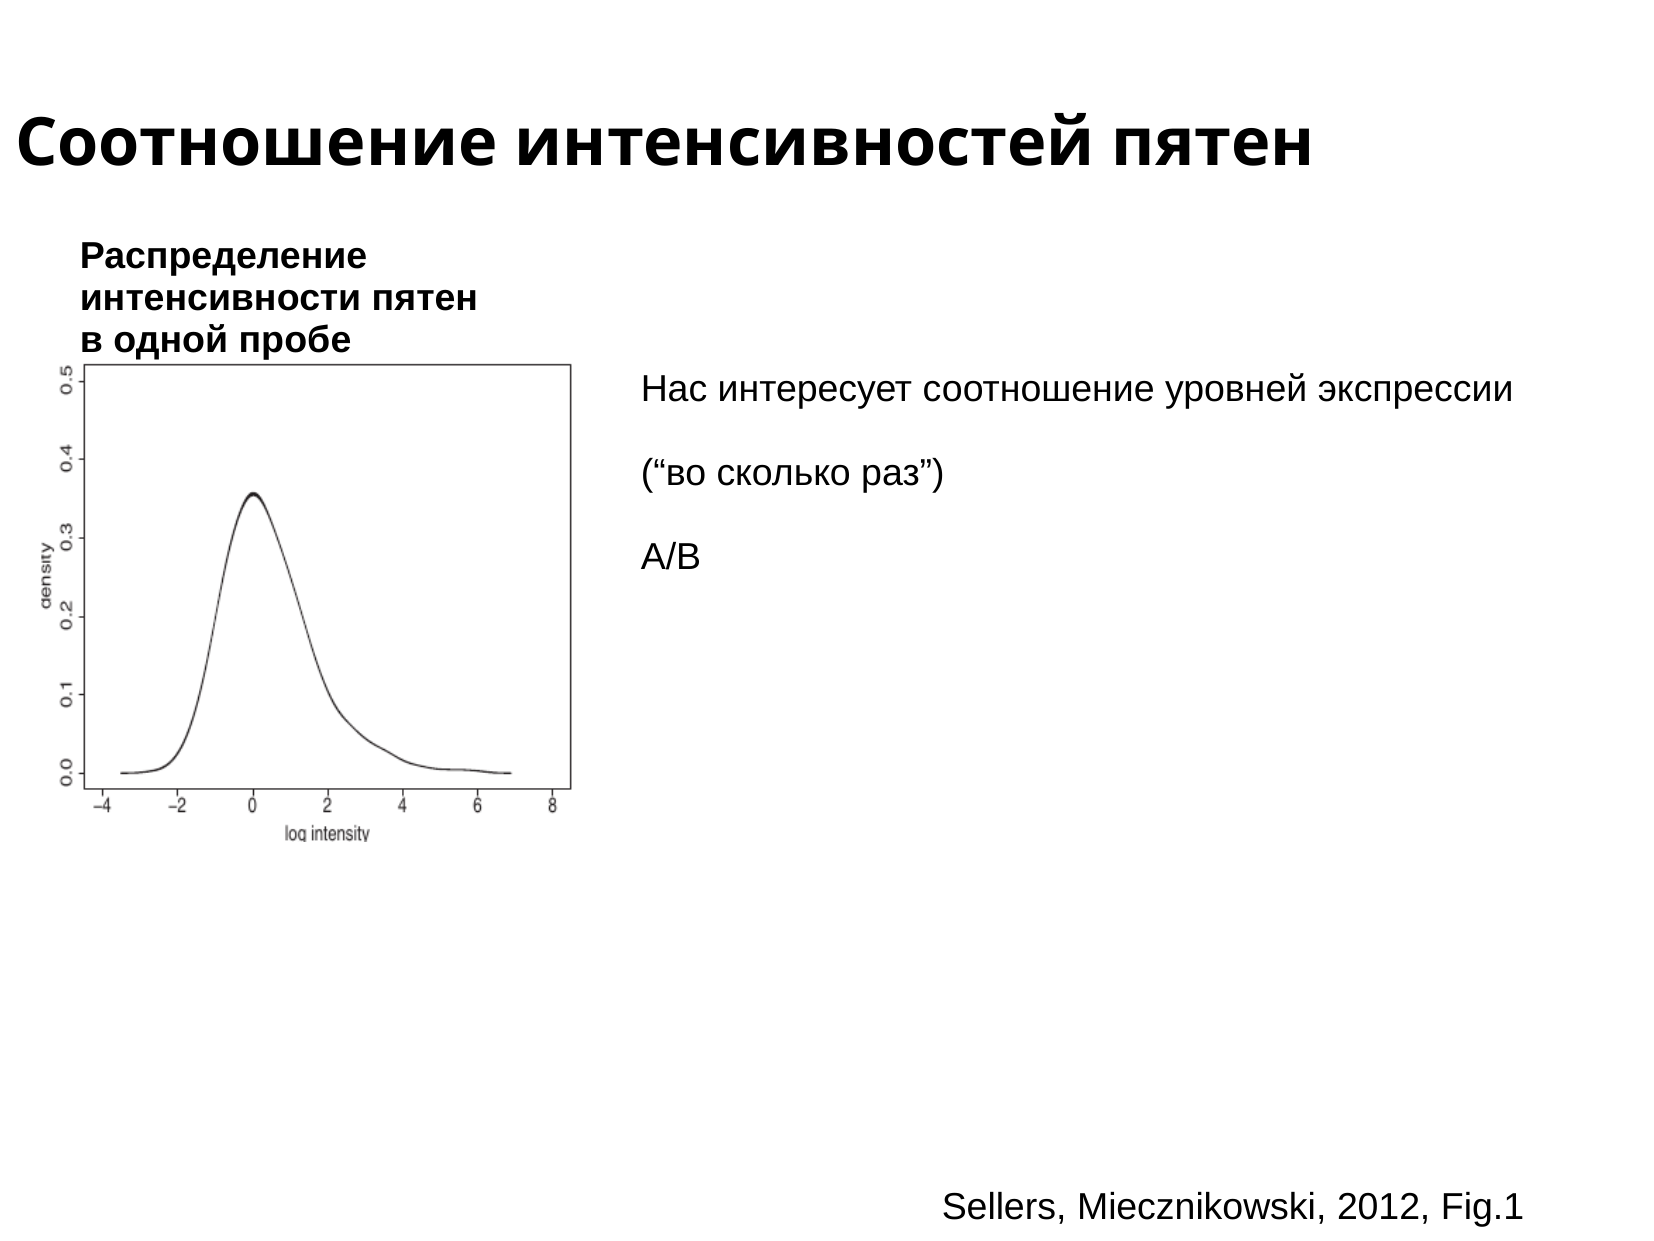

# Соотношение интенсивностей пятен
Распределение
интенсивности пятен
в одной пробе
Нас интересует соотношение уровней экспрессии
(“во сколько раз”)
A/B
Sellers, Miecznikowski, 2012, Fig.1